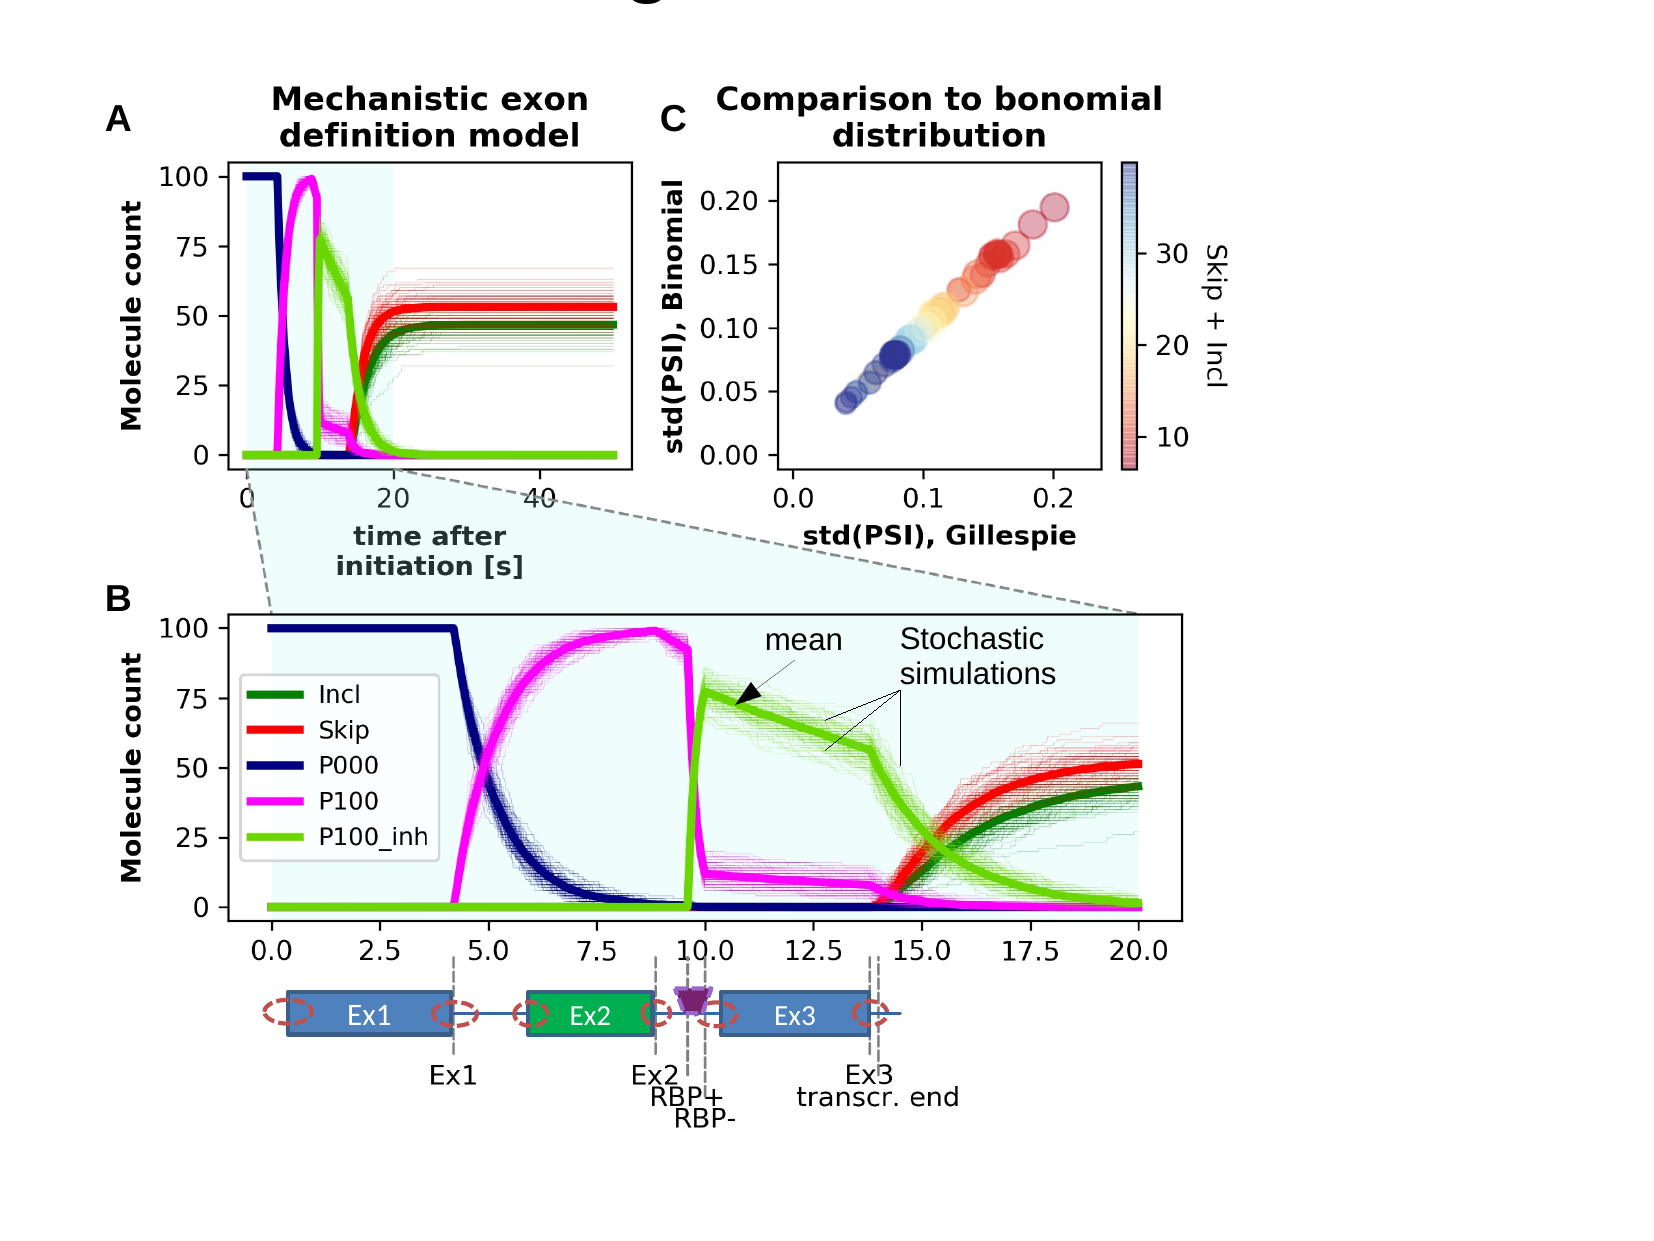

# Figure 5 ABC
A
C
B
Stochastic
simulations
mean
Ex1
Ex2
Ex3